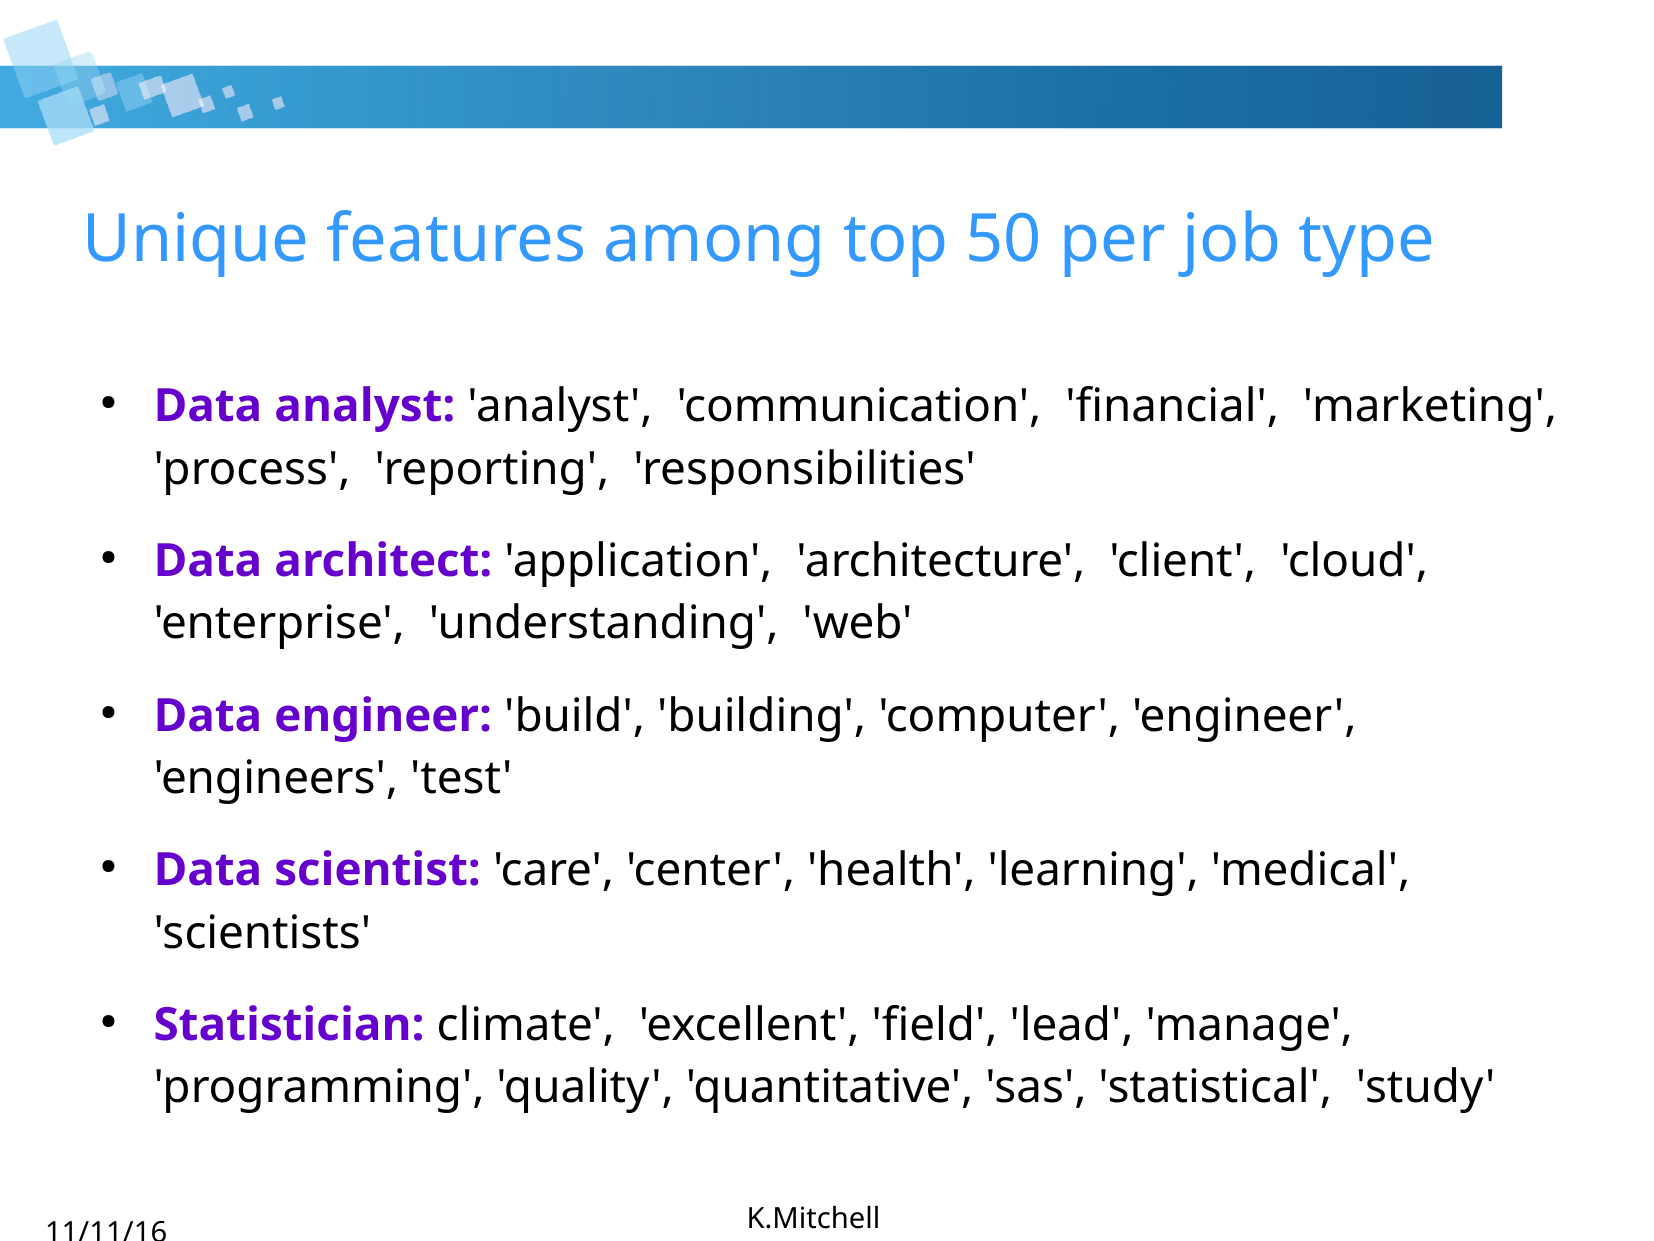

# Unique features among top 50 per job type
Data analyst: 'analyst', 'communication', 'financial', 'marketing', 'process', 'reporting', 'responsibilities'
Data architect: 'application', 'architecture', 'client', 'cloud', 'enterprise', 'understanding', 'web'
Data engineer: 'build', 'building', 'computer', 'engineer', 'engineers', 'test'
Data scientist: 'care', 'center', 'health', 'learning', 'medical', 'scientists'
Statistician: climate', 'excellent', 'field', 'lead', 'manage', 'programming', 'quality', 'quantitative', 'sas', 'statistical', 'study'
K.Mitchell